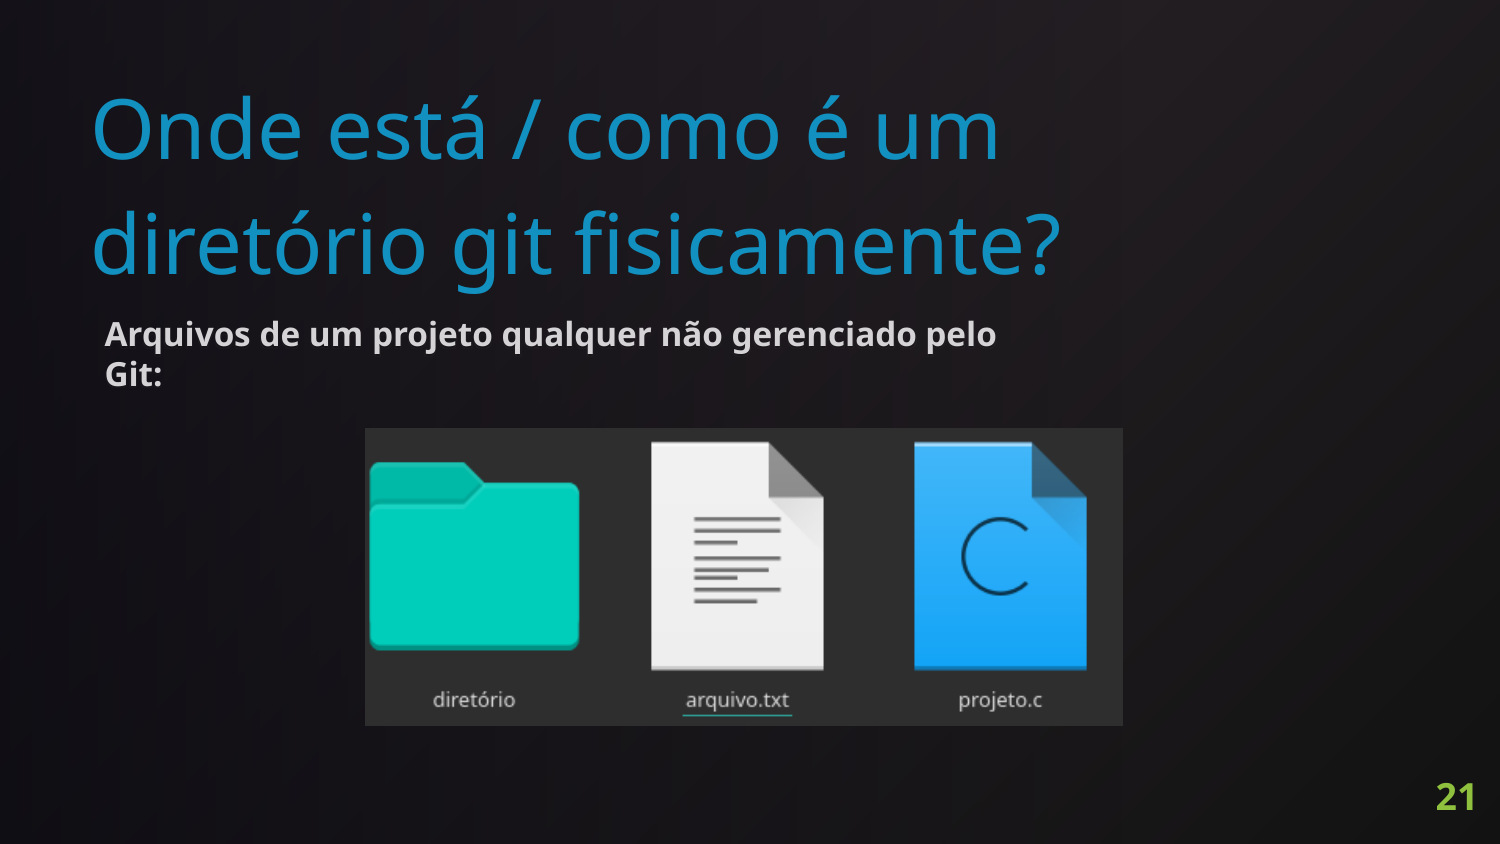

# Onde está / como é um diretório git fisicamente?
Arquivos de um projeto qualquer não gerenciado pelo Git: